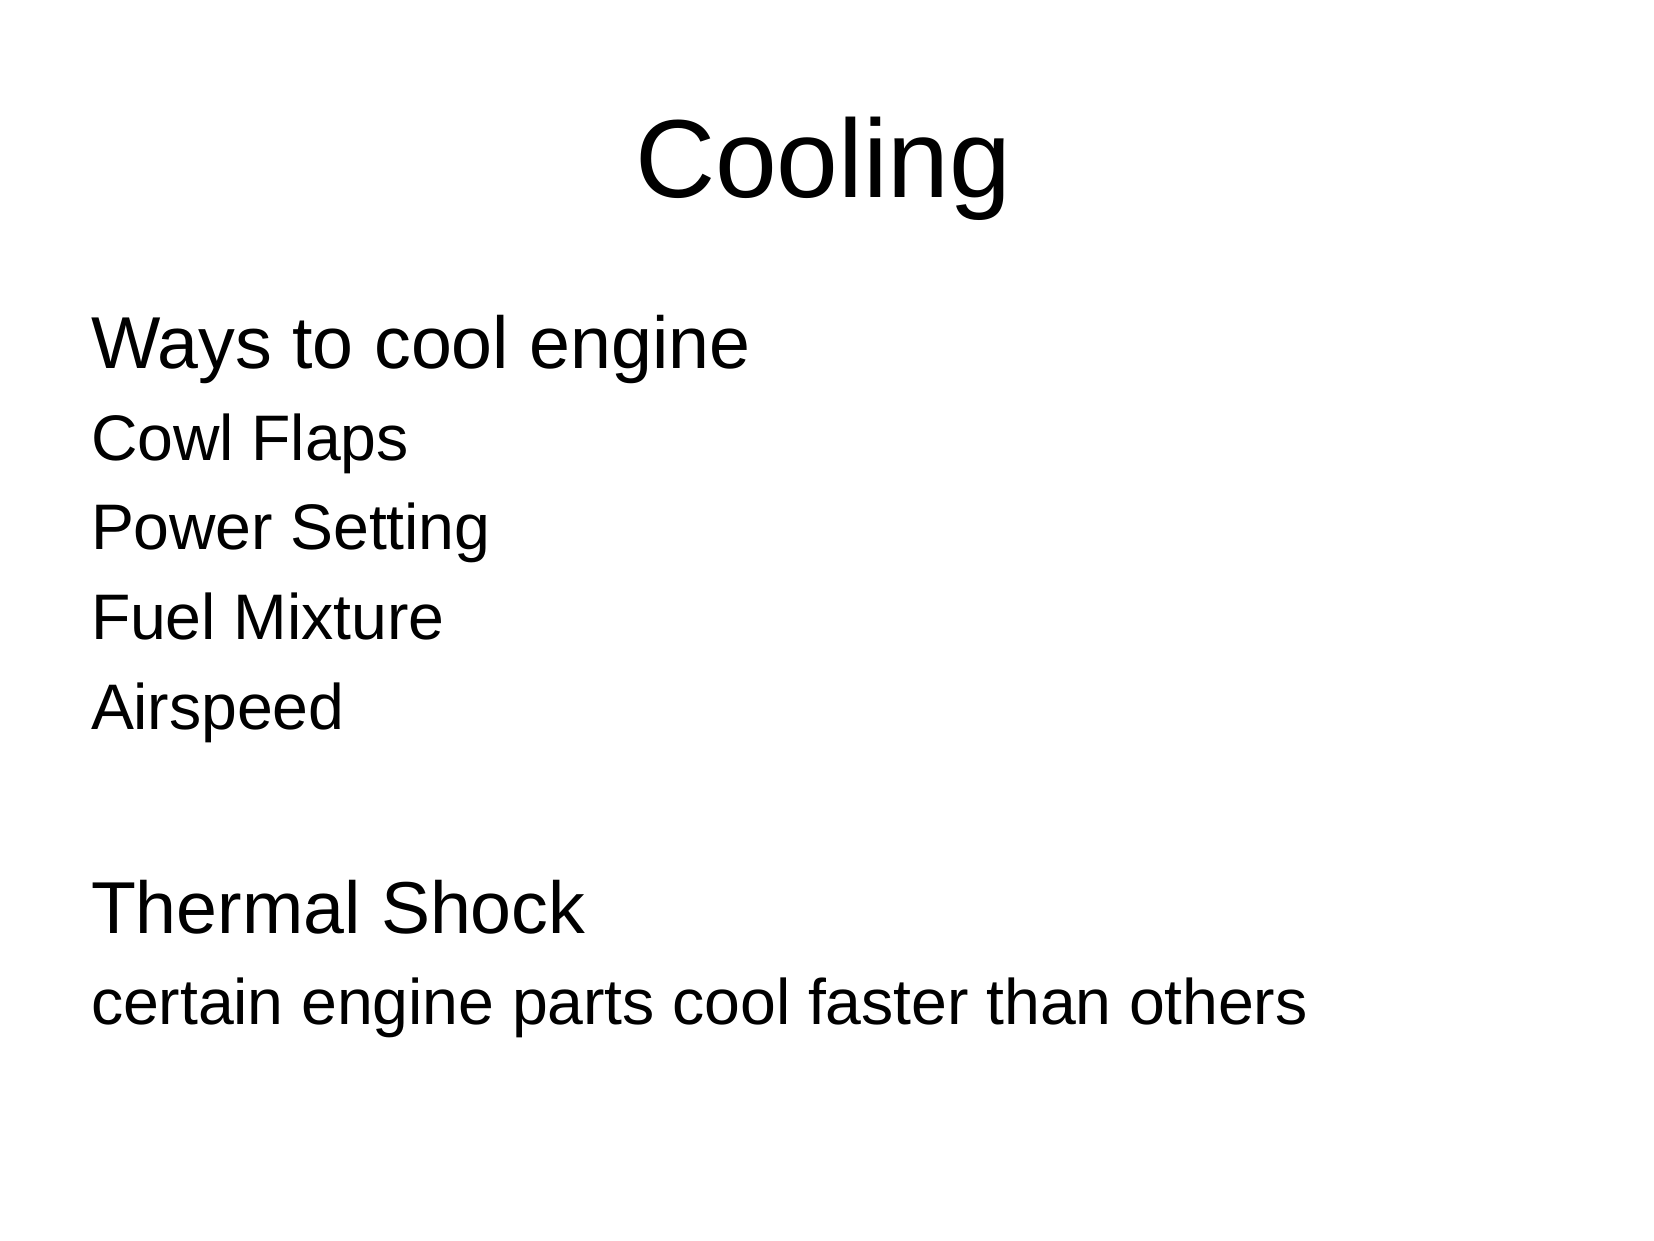

# Cooling
Ways to cool engine
Cowl Flaps
Power Setting
Fuel Mixture
Airspeed
Thermal Shock
certain engine parts cool faster than others